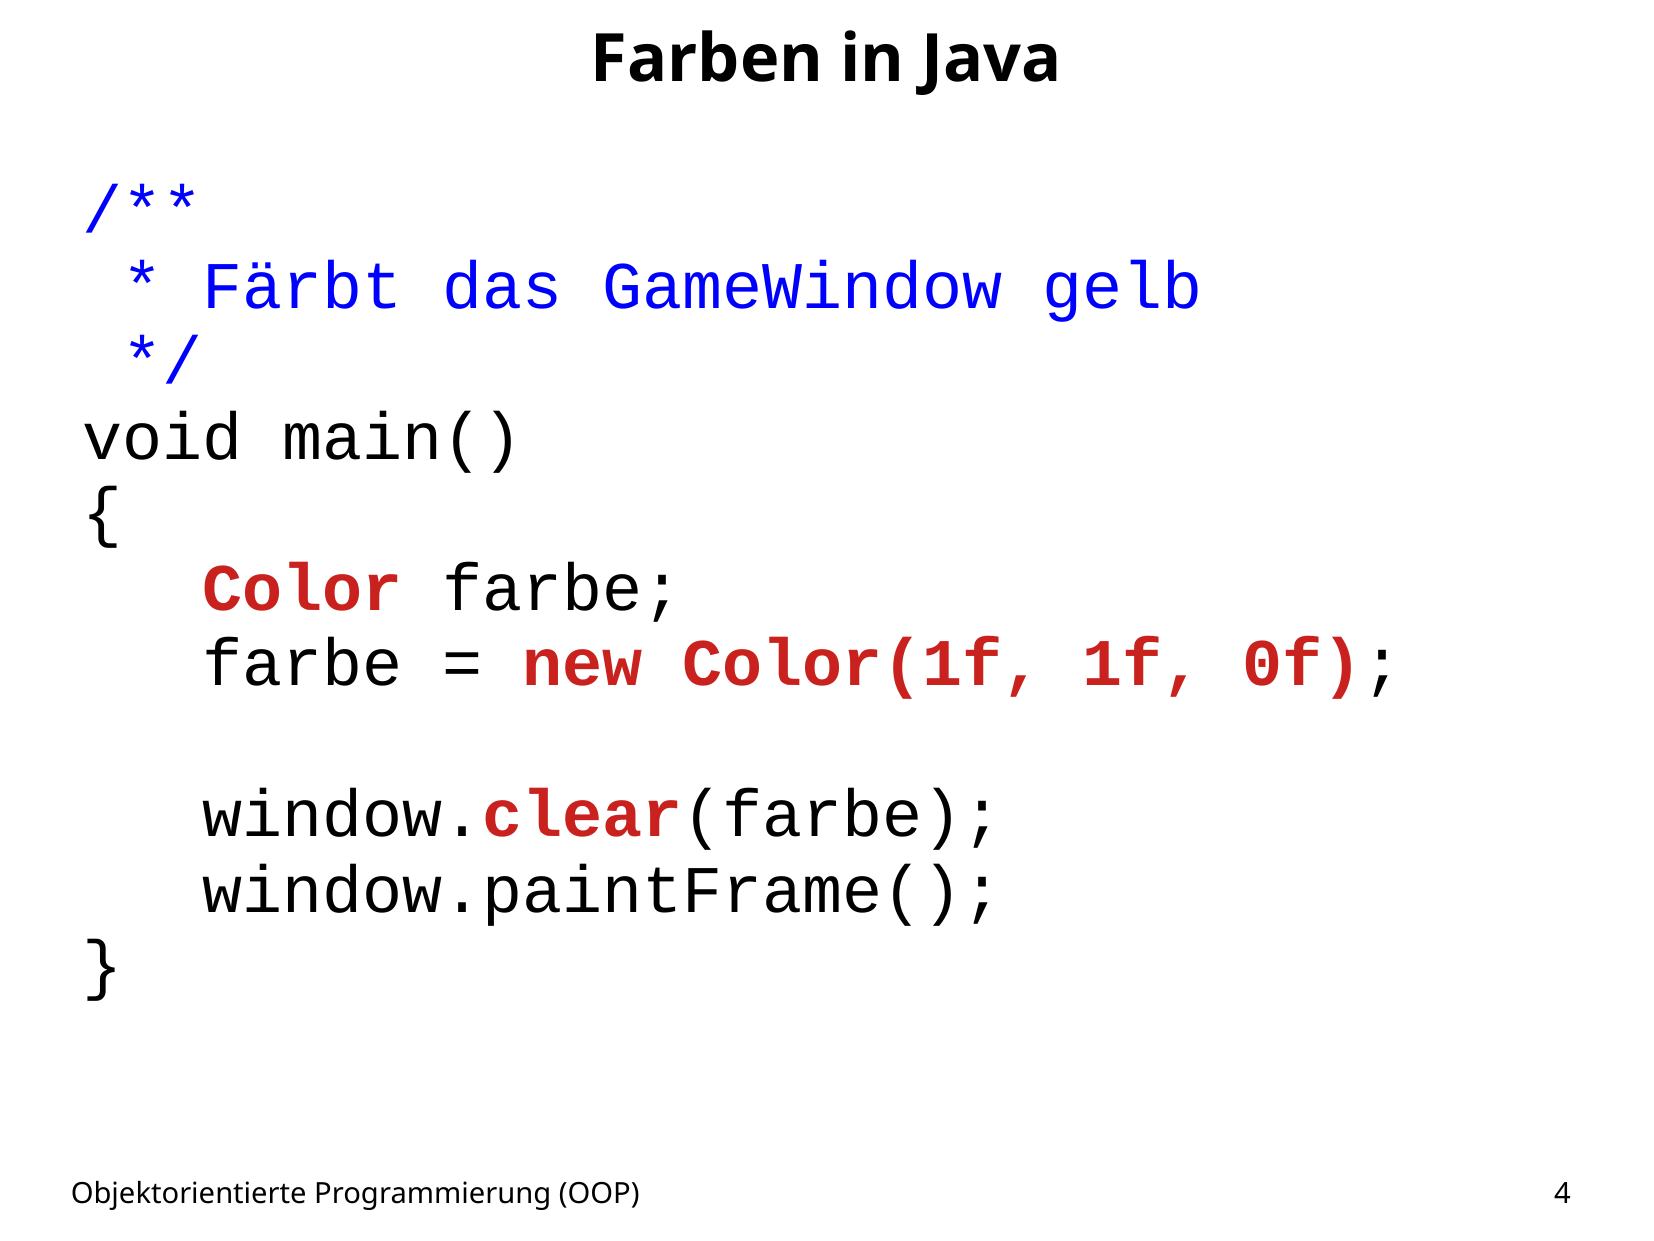

# Farben in Java
/**
 * Färbt das GameWindow gelb
 */
void main()
{
 Color farbe;
 farbe = new Color(1f, 1f, 0f);
 window.clear(farbe);
 window.paintFrame();
}
Objektorientierte Programmierung (OOP)
4